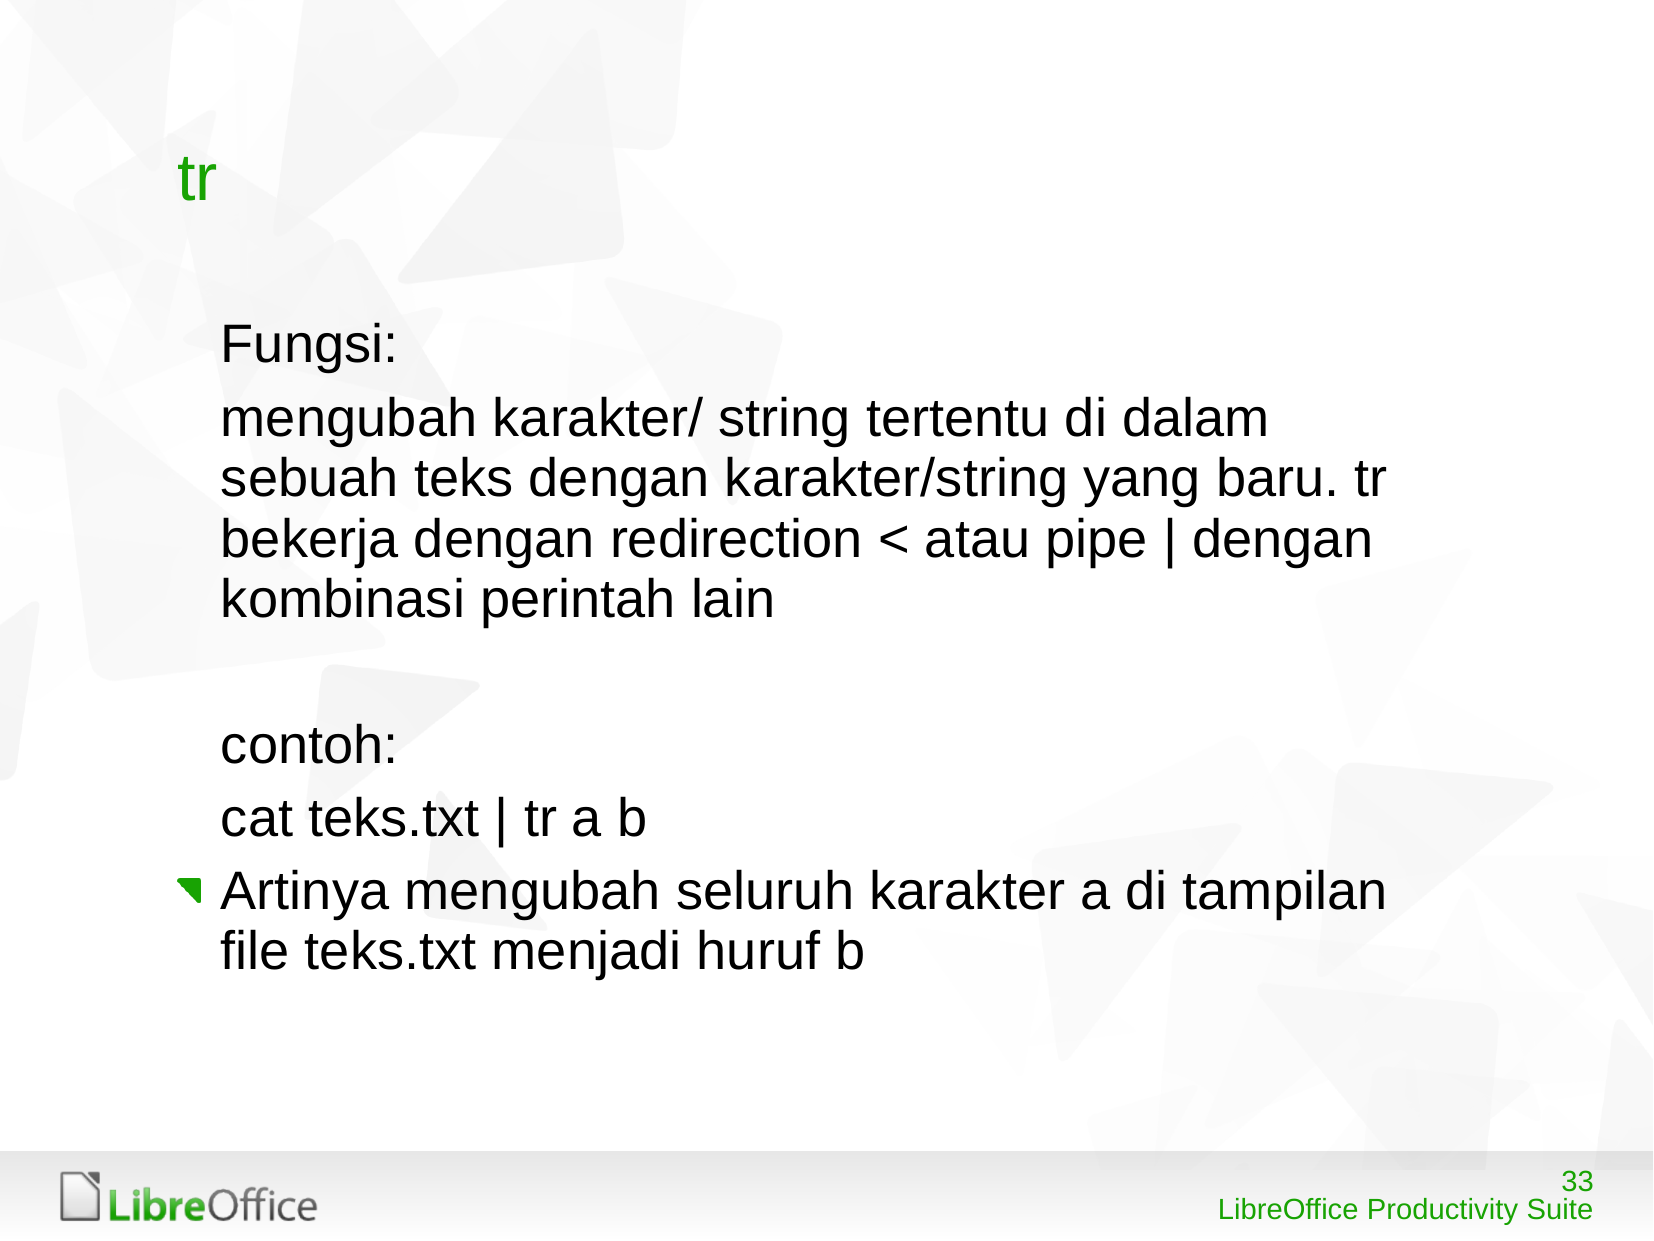

# tr
Fungsi:
mengubah karakter/ string tertentu di dalam sebuah teks dengan karakter/string yang baru. tr bekerja dengan redirection < atau pipe | dengan kombinasi perintah lain
contoh:
cat teks.txt | tr a b
Artinya mengubah seluruh karakter a di tampilan file teks.txt menjadi huruf b
33
LibreOffice Productivity Suite